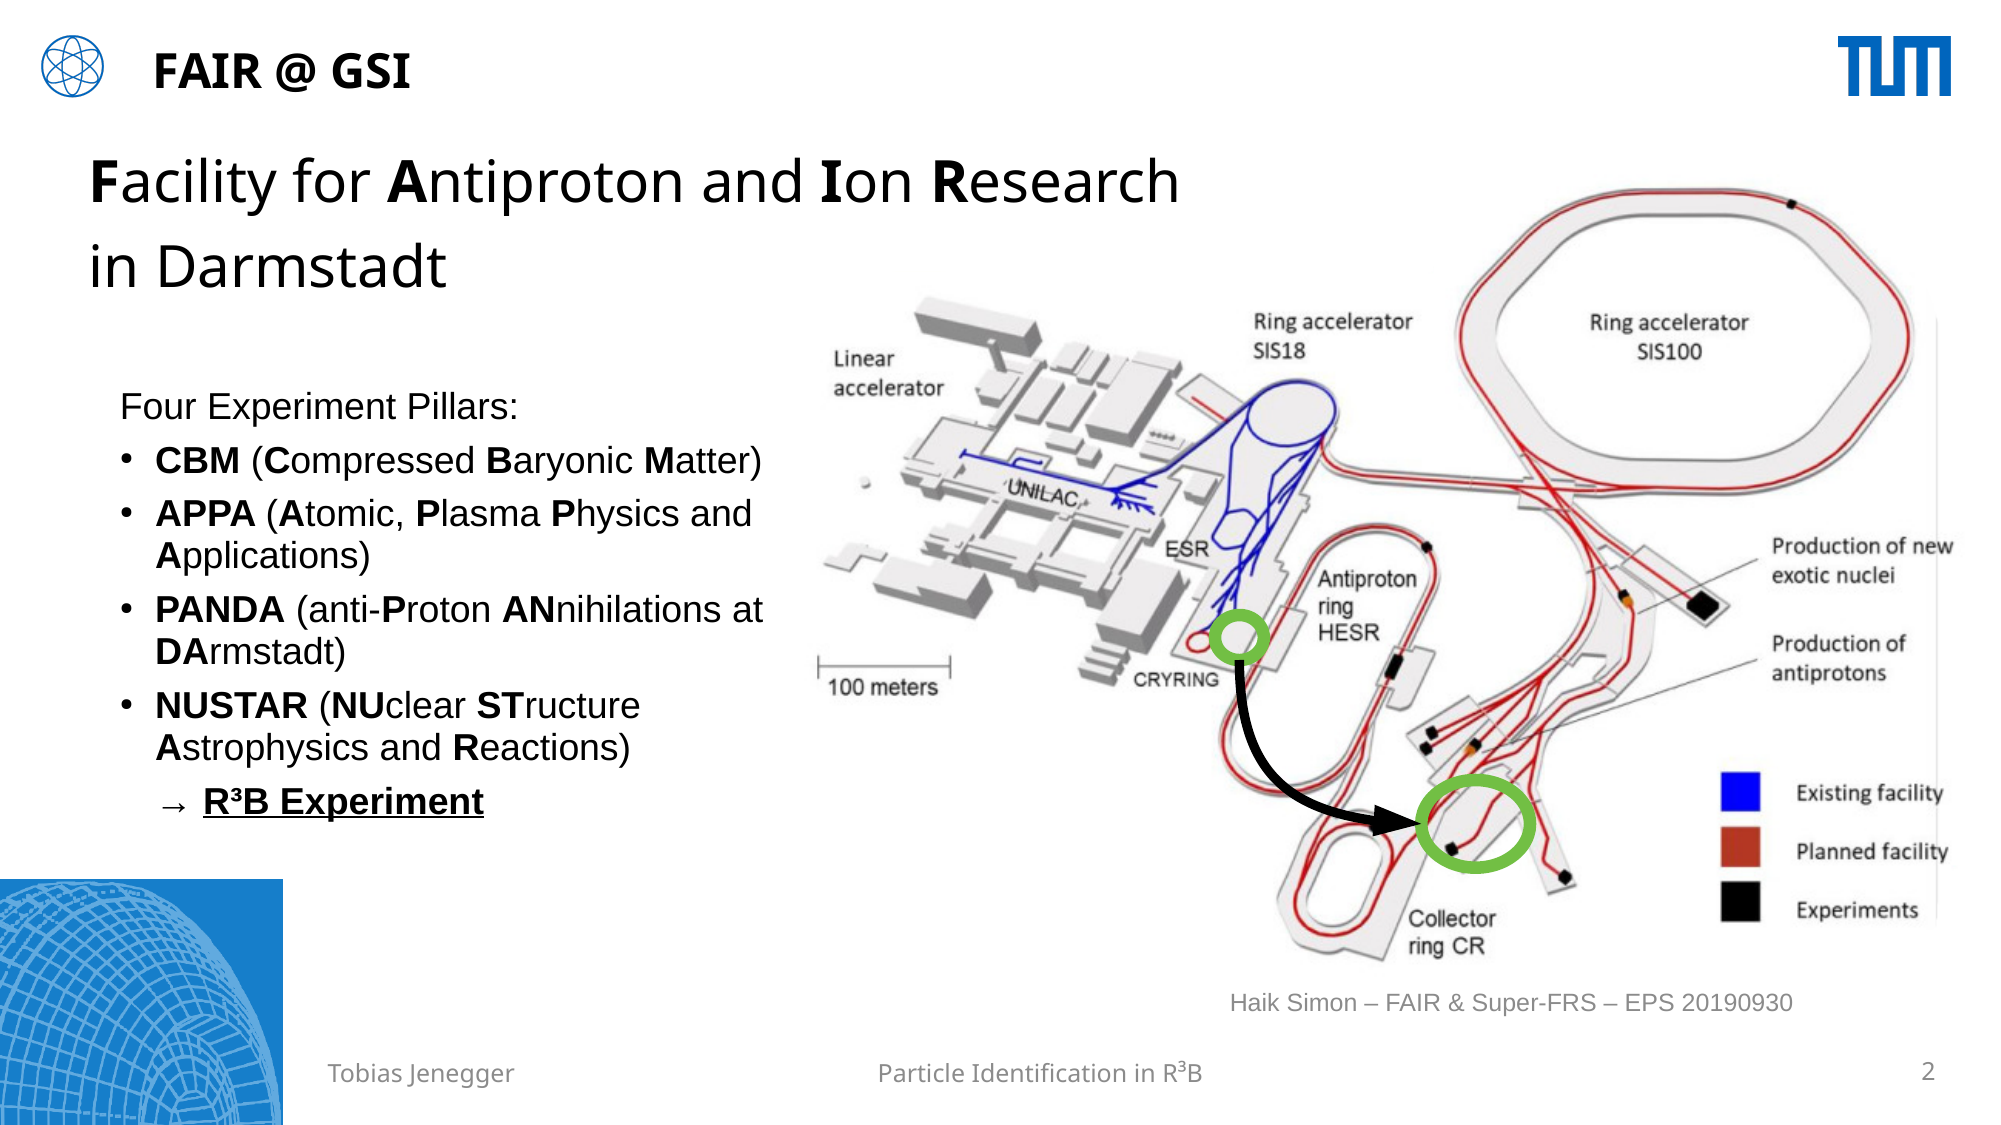

# FAIR @ GSI
Facility for Antiproton and Ion Research
in Darmstadt
Four Experiment Pillars:
CBM (Compressed Baryonic Matter)
APPA (Atomic, Plasma Physics and Applications)
PANDA (anti-Proton ANnihilations at DArmstadt)
NUSTAR (NUclear STructure Astrophysics and Reactions)
→ R³B Experiment
Haik Simon – FAIR & Super-FRS – EPS 20190930
Tobias Jenegger
2
Particle Identification in R³B